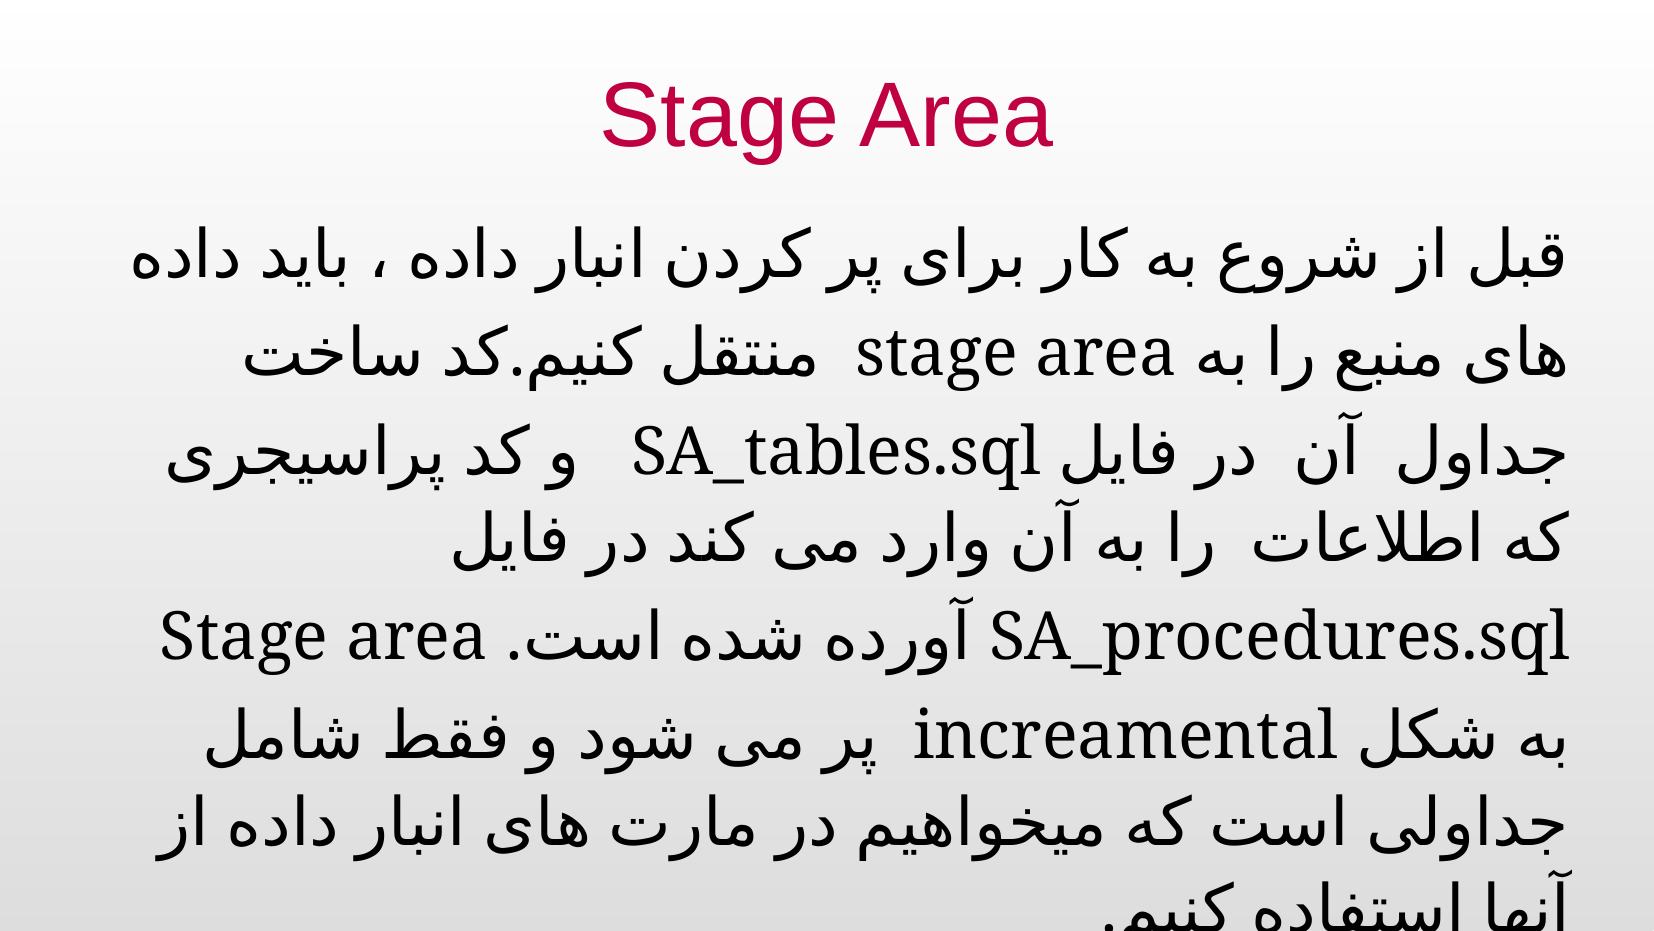

# Stage Area
قبل از شروع به کار برای پر کردن انبار داده ، باید داده های منبع را به stage area منتقل کنیم.کد ساخت جداول آن در فایل SA_tables.sql و کد پراسیجری که اطلاعات را به آن وارد می کند در فایل SA_procedures.sql آورده شده است. Stage area به شکل increamental پر می شود و فقط شامل جداولی است که میخواهیم در مارت های انبار داده از آنها استفاده کنیم.